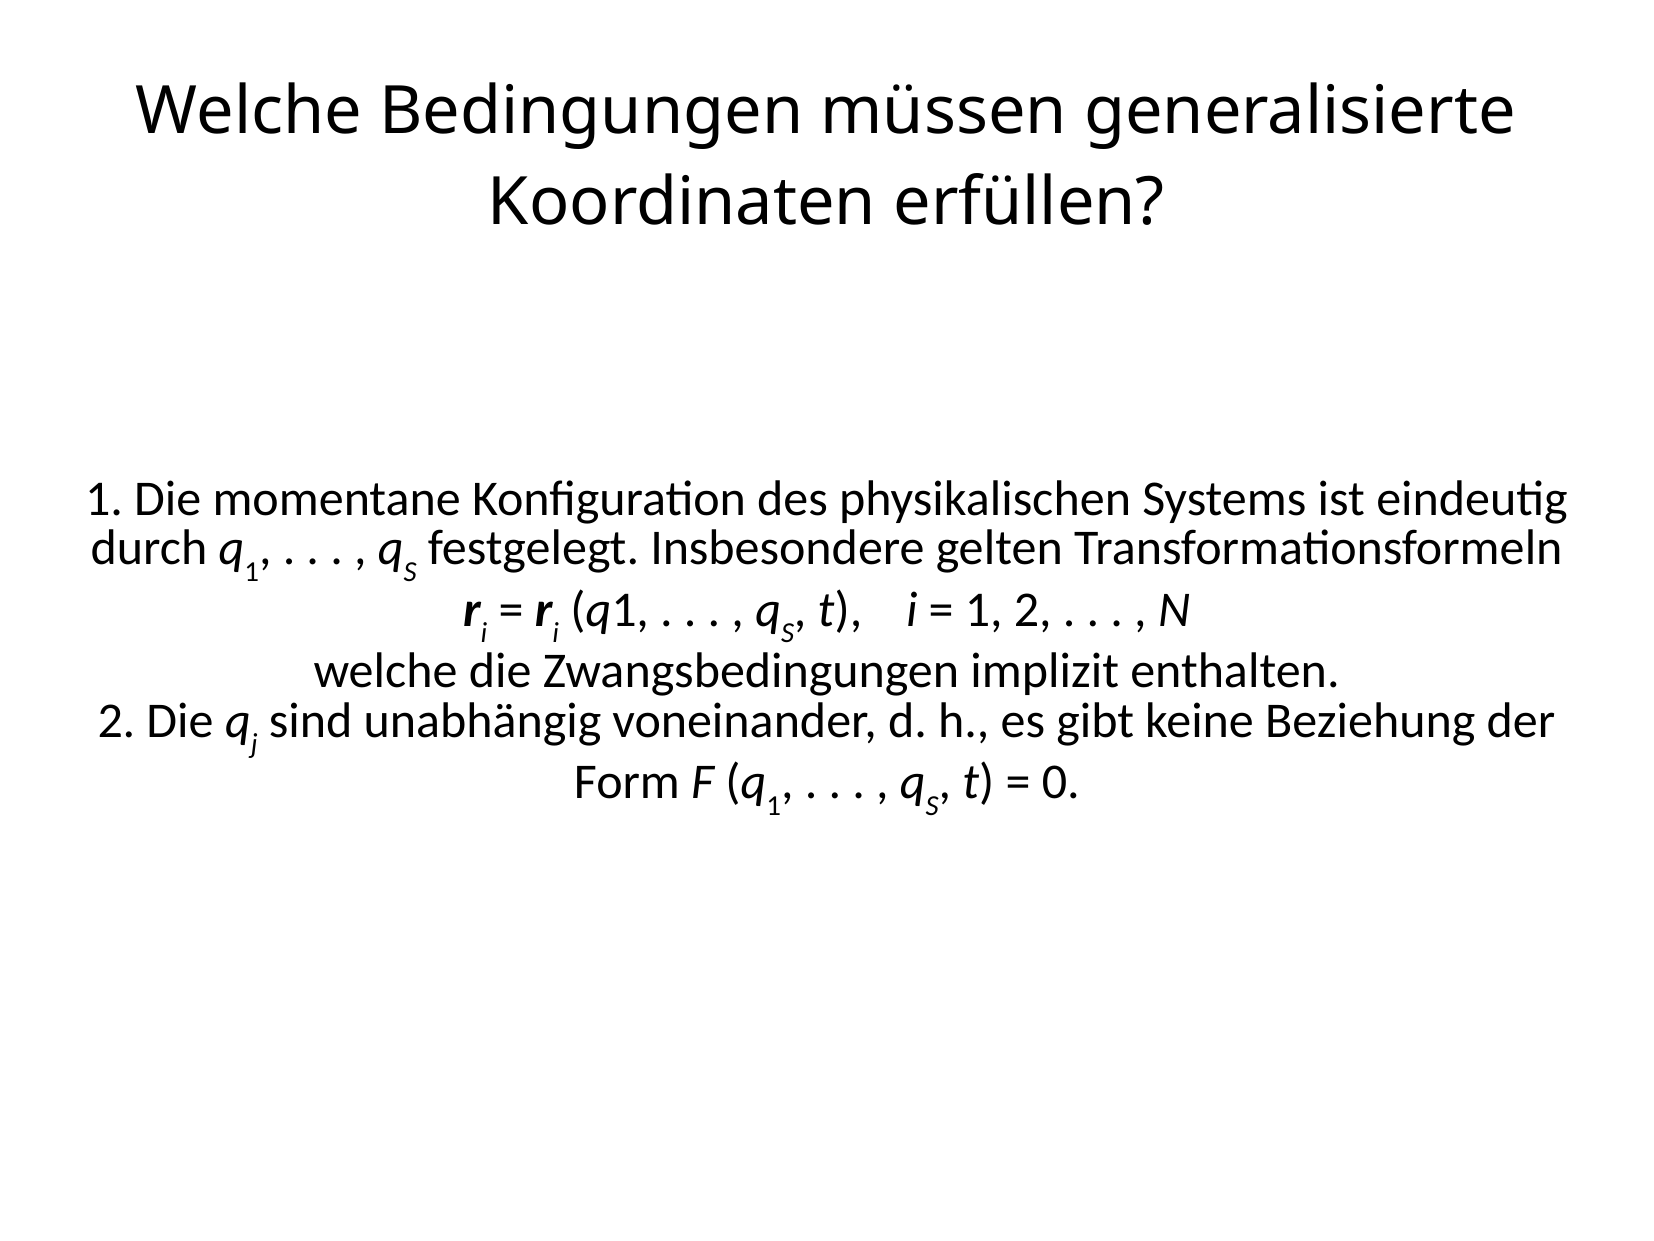

# Welche Bedingungen müssen generalisierte Koordinaten erfüllen?
1. Die momentane Konfiguration des physikalischen Systems ist eindeutig durch q1, . . . , qS festgelegt. Insbesondere gelten Transformationsformeln
ri = ri (q1, . . . , qS, t),	i = 1, 2, . . . , N
welche die Zwangsbedingungen implizit enthalten.
2. Die qj sind unabhängig voneinander, d. h., es gibt keine Beziehung der Form F (q1, . . . , qS, t) = 0.